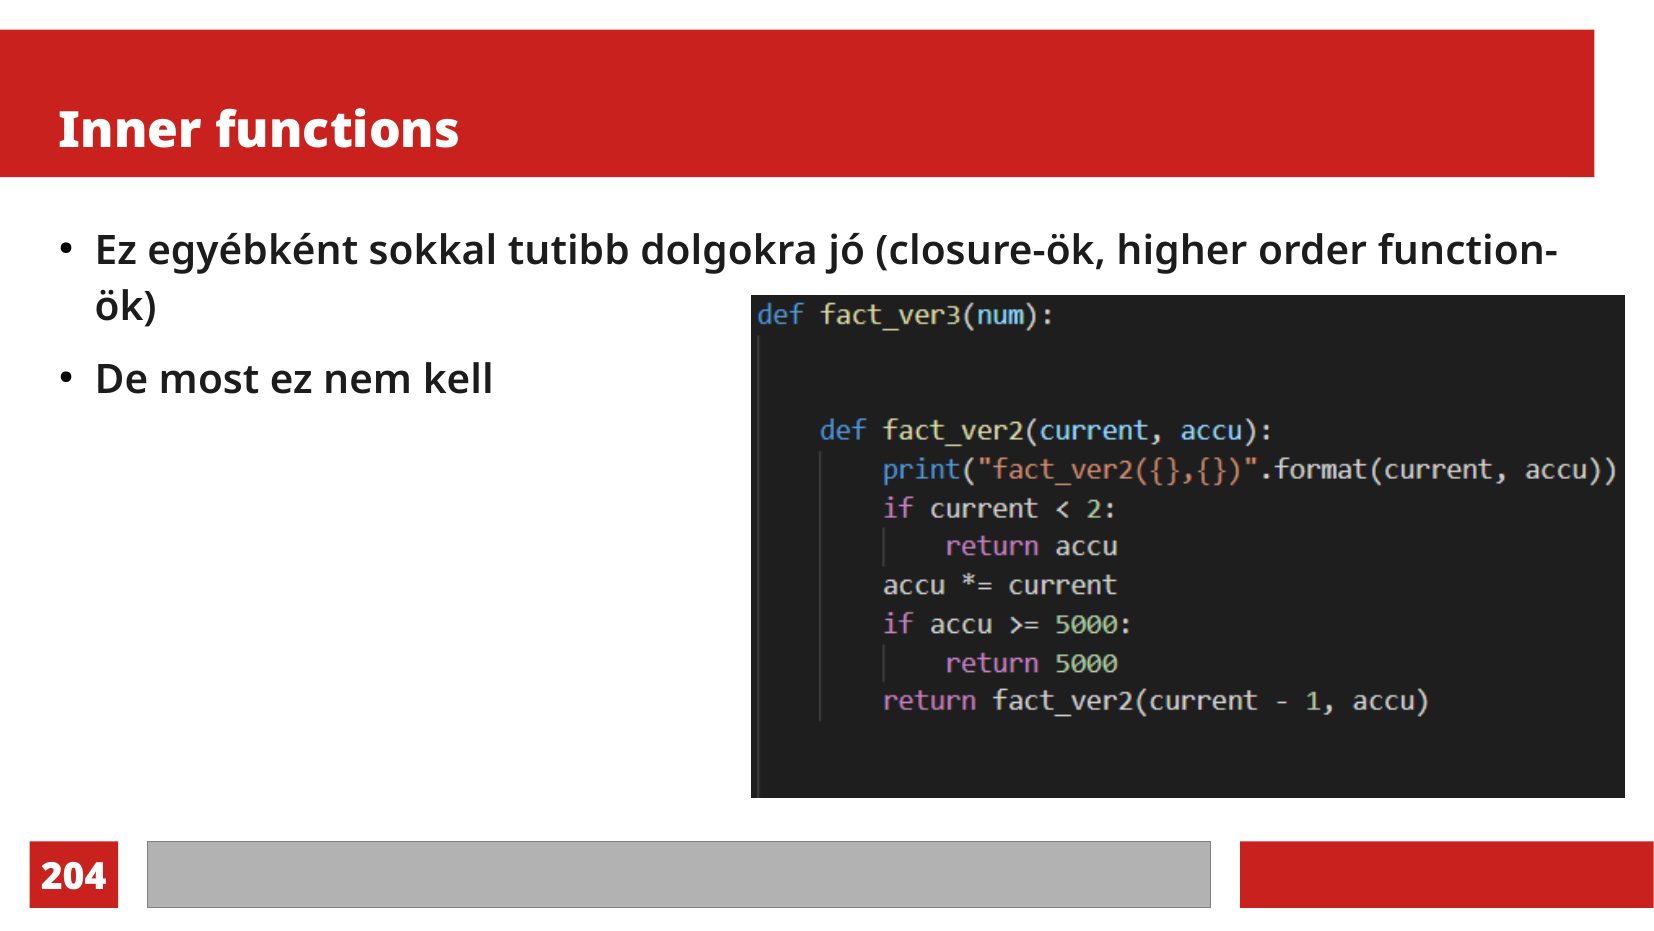

# Inner functions
Ez egyébként sokkal tutibb dolgokra jó (closure-ök, higher order function-ök)
De most ez nem kell
204